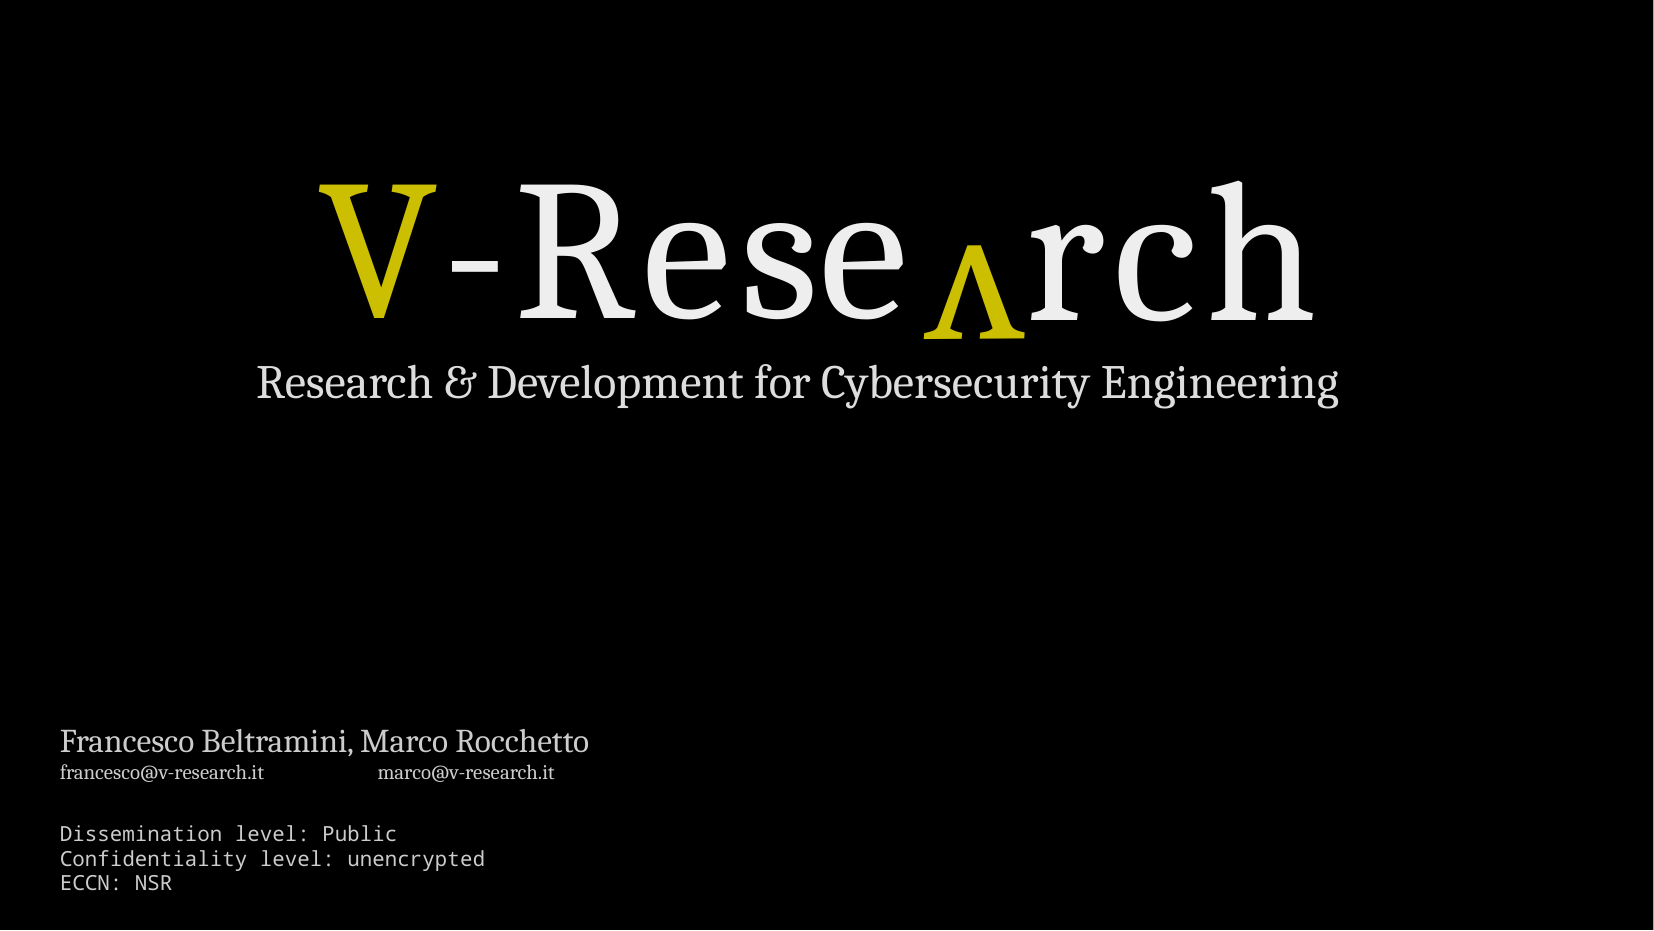

V
-
R
e
s
e
r
c
h
v
Research & Development for Cybersecurity Engineering
Francesco Beltramini, Marco Rocchetto
francesco@v-research.it 		 marco@v-research.it
Dissemination level: Public
Confidentiality level: unencrypted
ECCN: NSR